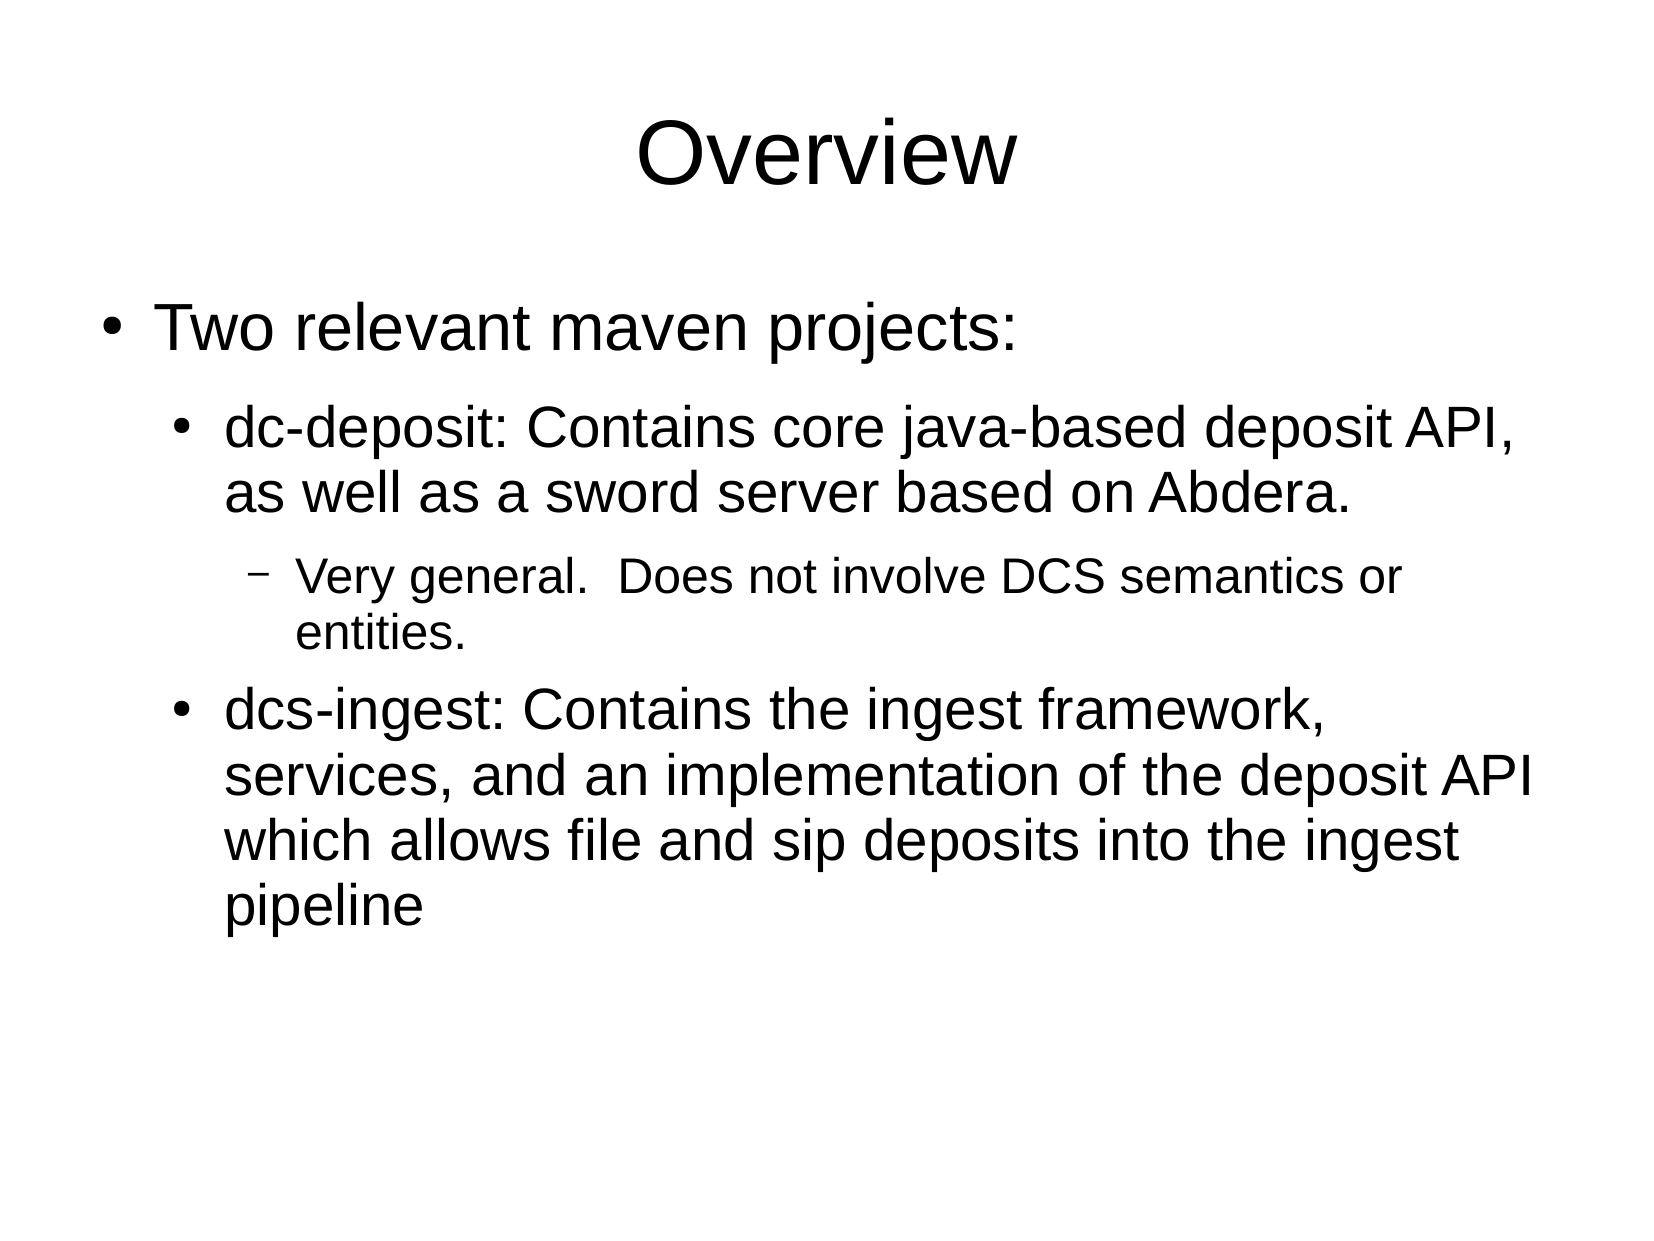

# Overview
Two relevant maven projects:
dc-deposit: Contains core java-based deposit API, as well as a sword server based on Abdera.
Very general. Does not involve DCS semantics or entities.
dcs-ingest: Contains the ingest framework, services, and an implementation of the deposit API which allows file and sip deposits into the ingest pipeline